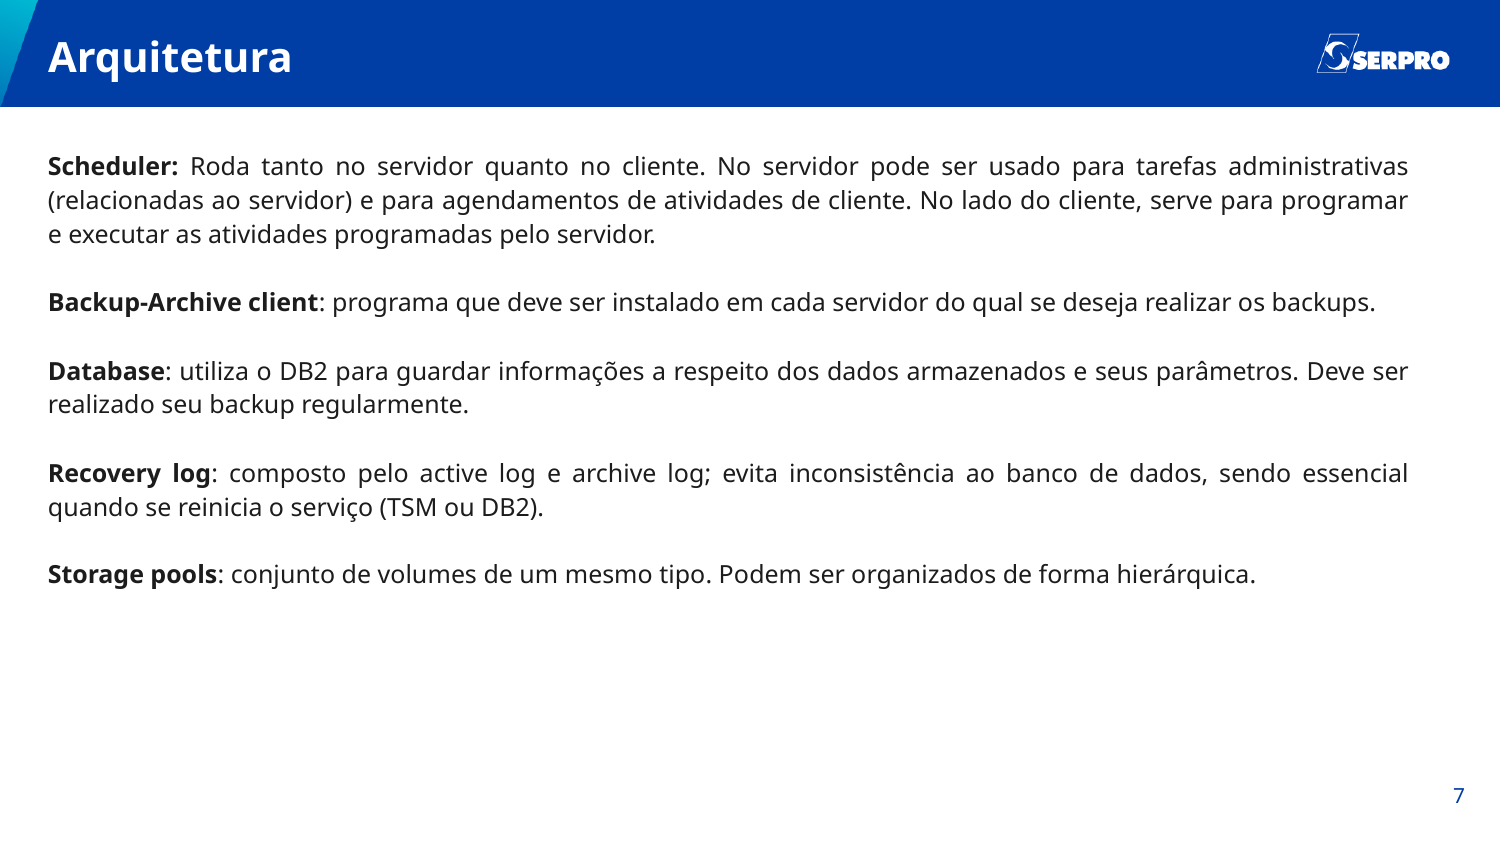

# Arquitetura
Scheduler: Roda tanto no servidor quanto no cliente. No servidor pode ser usado para tarefas administrativas (relacionadas ao servidor) e para agendamentos de atividades de cliente. No lado do cliente, serve para programar e executar as atividades programadas pelo servidor.
Backup-Archive client: programa que deve ser instalado em cada servidor do qual se deseja realizar os backups.
Database: utiliza o DB2 para guardar informações a respeito dos dados armazenados e seus parâmetros. Deve ser realizado seu backup regularmente.
Recovery log: composto pelo active log e archive log; evita inconsistência ao banco de dados, sendo essencial quando se reinicia o serviço (TSM ou DB2).
Storage pools: conjunto de volumes de um mesmo tipo. Podem ser organizados de forma hierárquica.